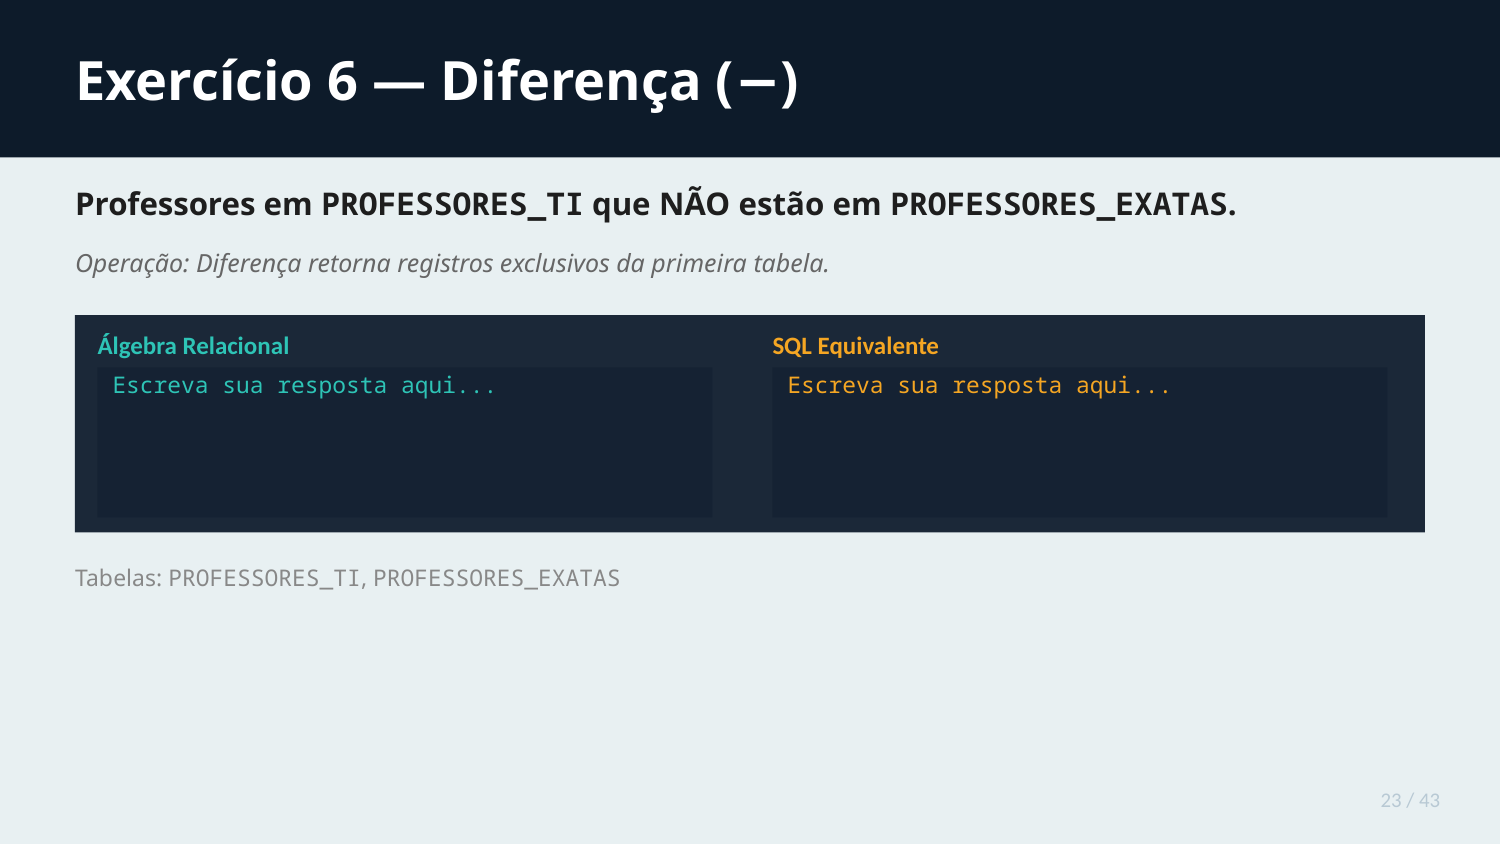

Exercício 6 — Diferença (−)
Professores em PROFESSORES_TI que NÃO estão em PROFESSORES_EXATAS.
Operação: Diferença retorna registros exclusivos da primeira tabela.
Álgebra Relacional
SQL Equivalente
Escreva sua resposta aqui...
Escreva sua resposta aqui...
Tabelas: PROFESSORES_TI, PROFESSORES_EXATAS
23 / 43